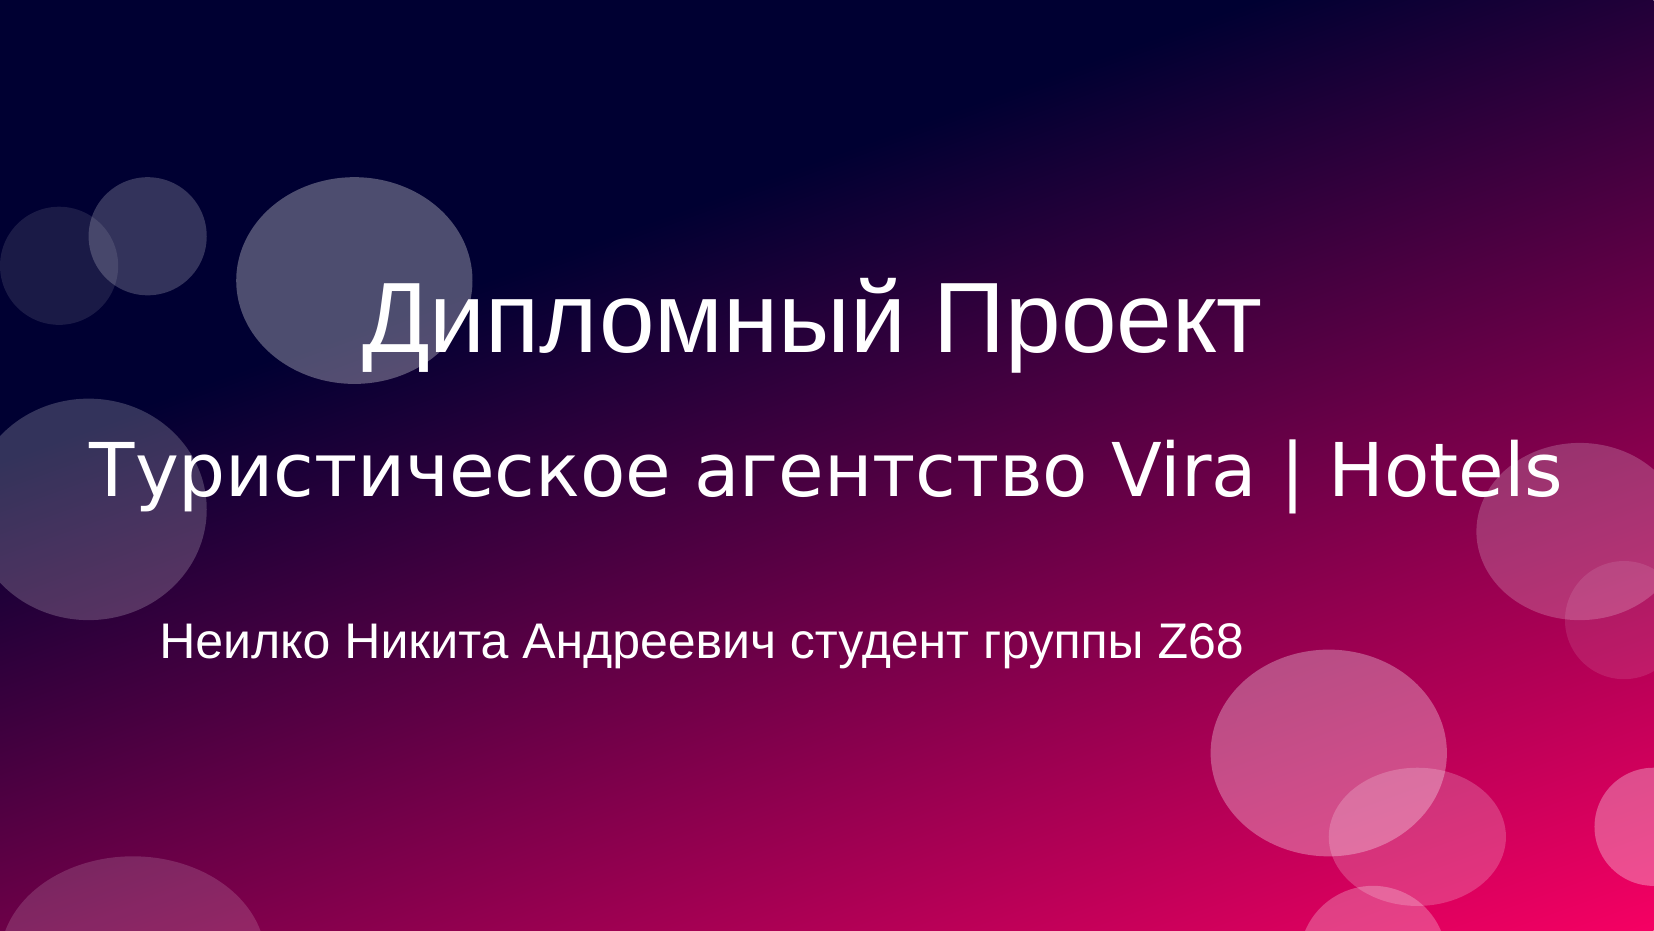

# Дипломный Проект
Туристическое агентство Vira | Hotels
Неилко Никита Андреевич студент группы Z68